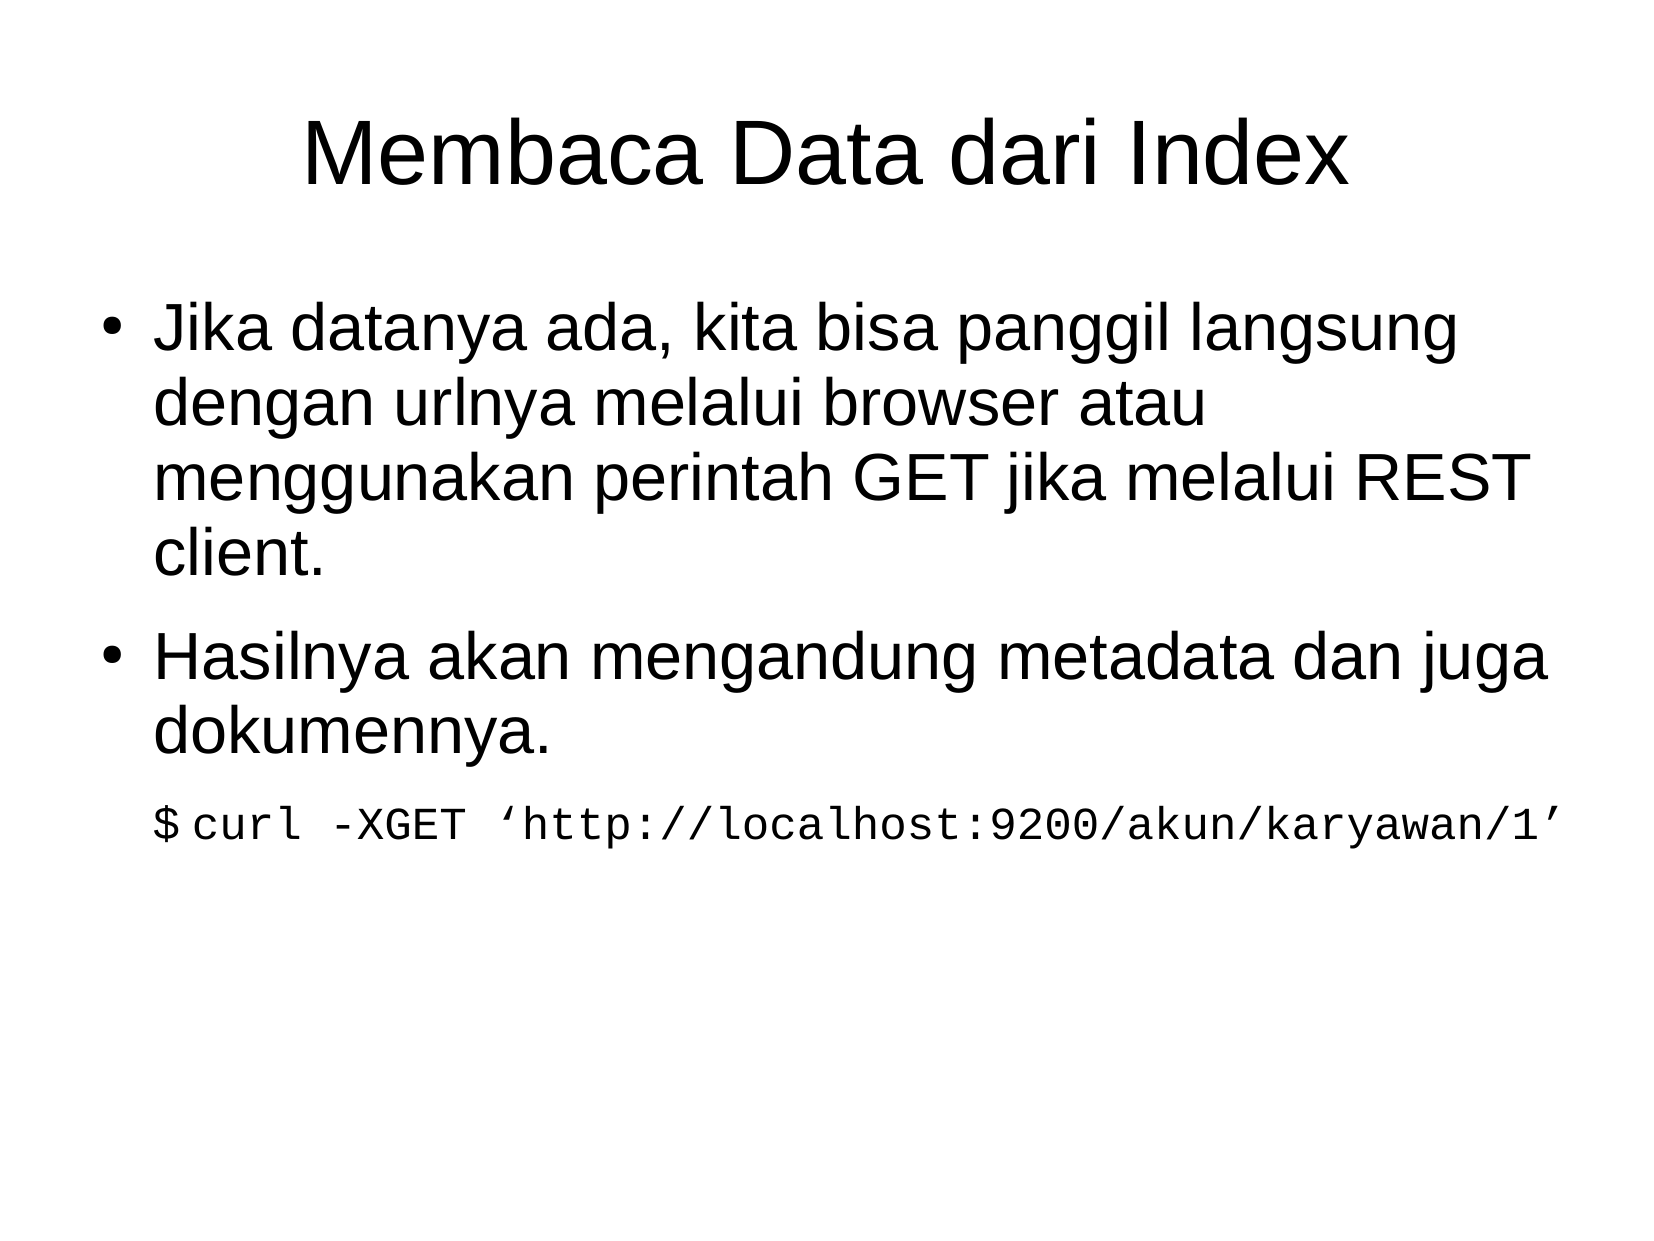

# Membaca Data dari Index
Jika datanya ada, kita bisa panggil langsung dengan urlnya melalui browser atau menggunakan perintah GET jika melalui REST client.
Hasilnya akan mengandung metadata dan juga dokumennya.
$ curl -XGET ‘http://localhost:9200/akun/karyawan/1’